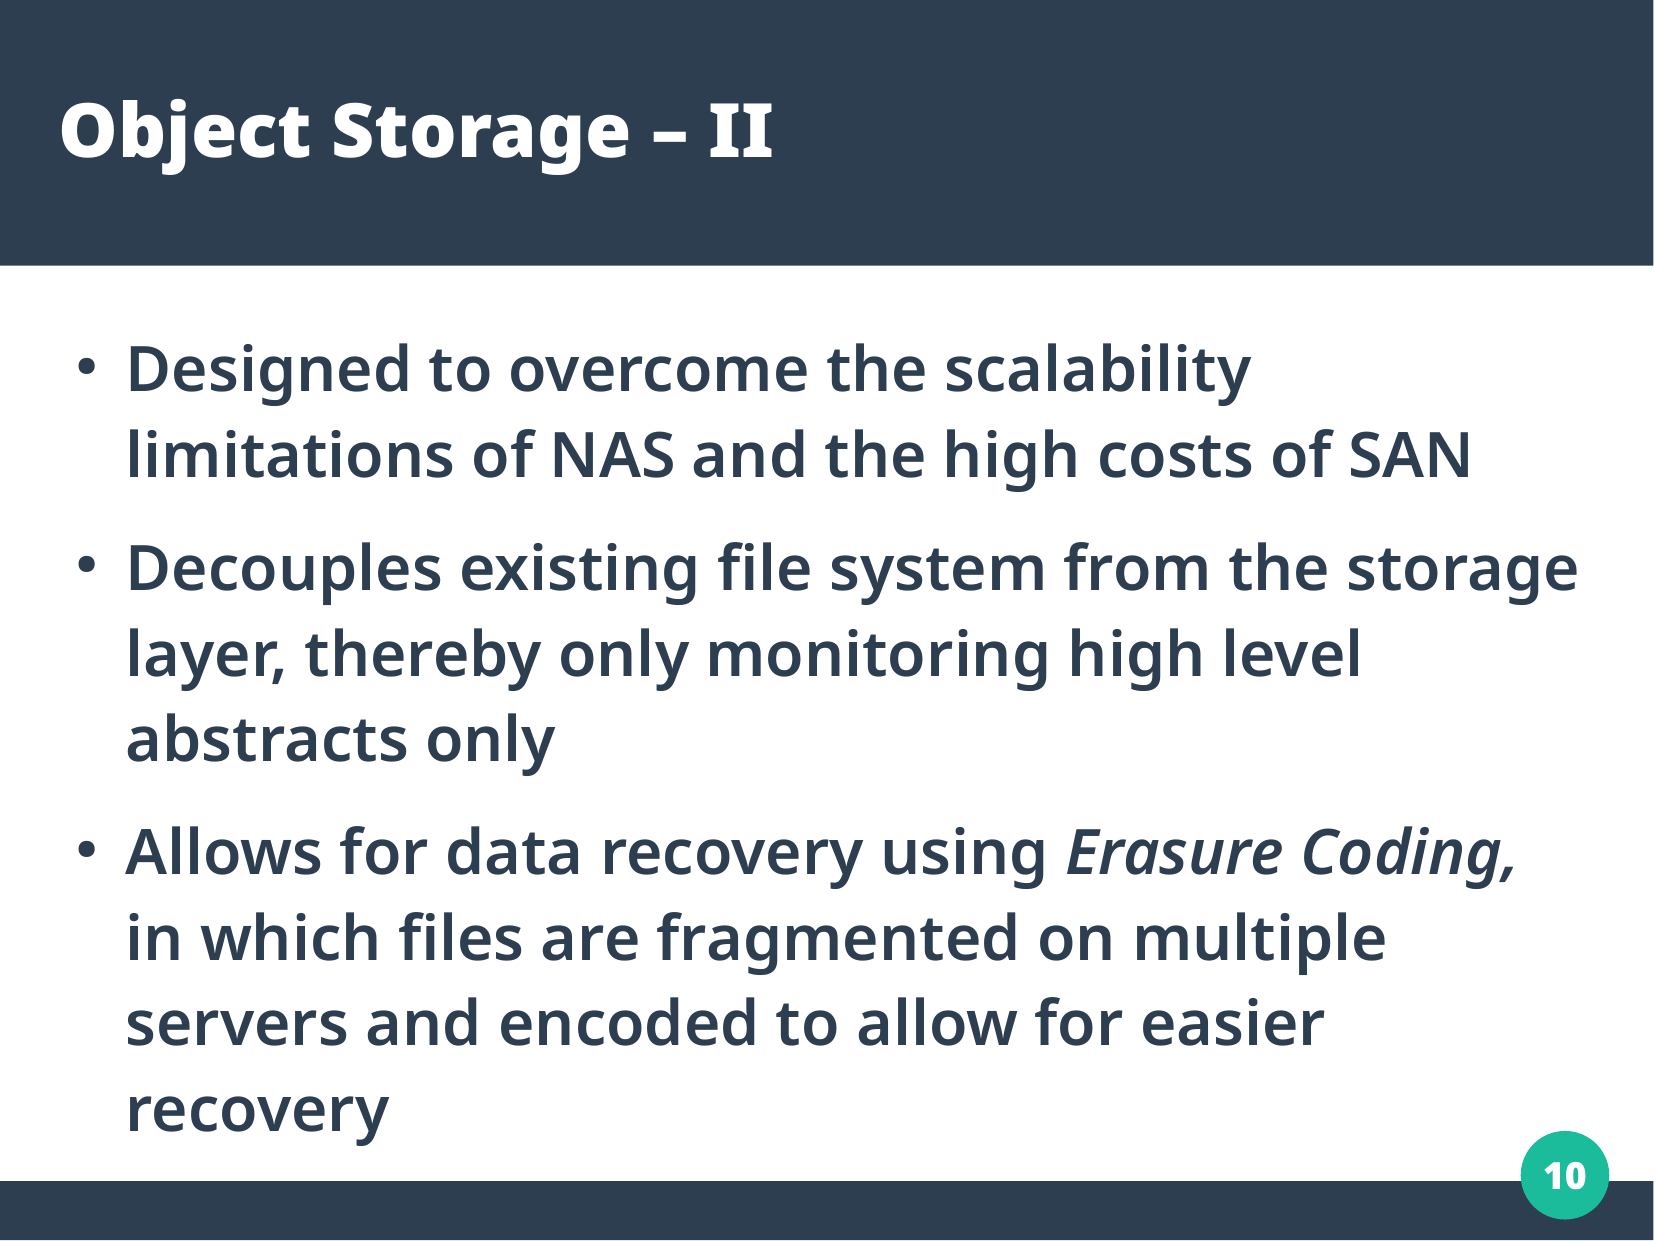

Object Storage – II
# Designed to overcome the scalability limitations of NAS and the high costs of SAN
Decouples existing file system from the storage layer, thereby only monitoring high level abstracts only
Allows for data recovery using Erasure Coding, in which files are fragmented on multiple servers and encoded to allow for easier recovery
10